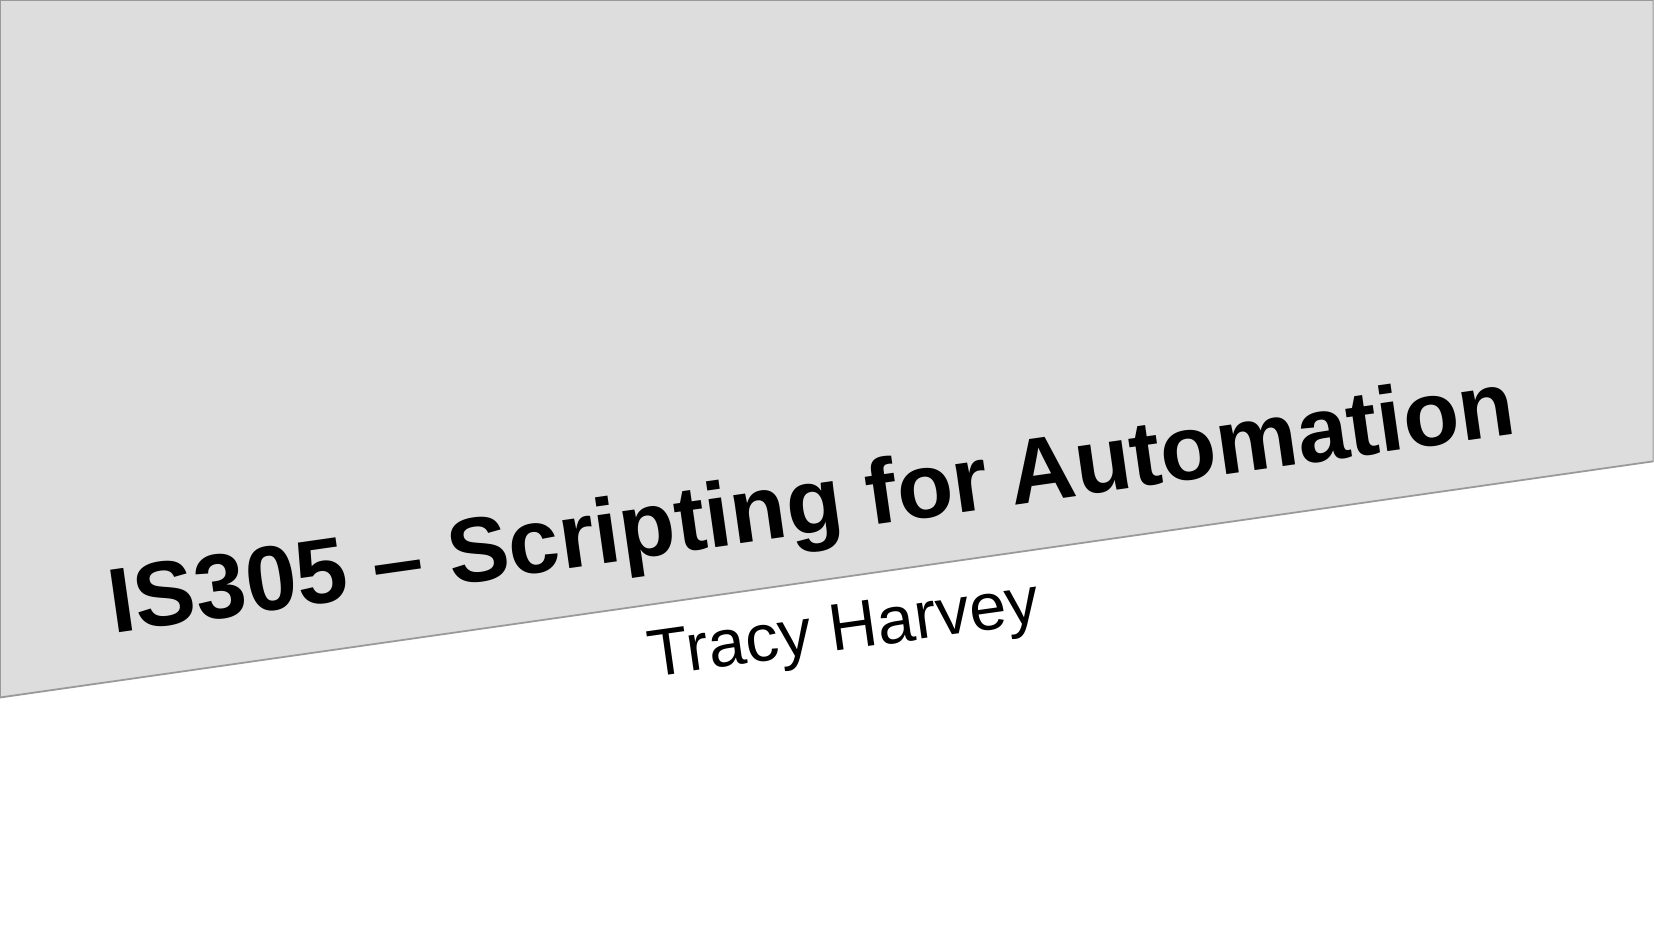

# IS305 – Scripting for Automation
 Tracy Harvey